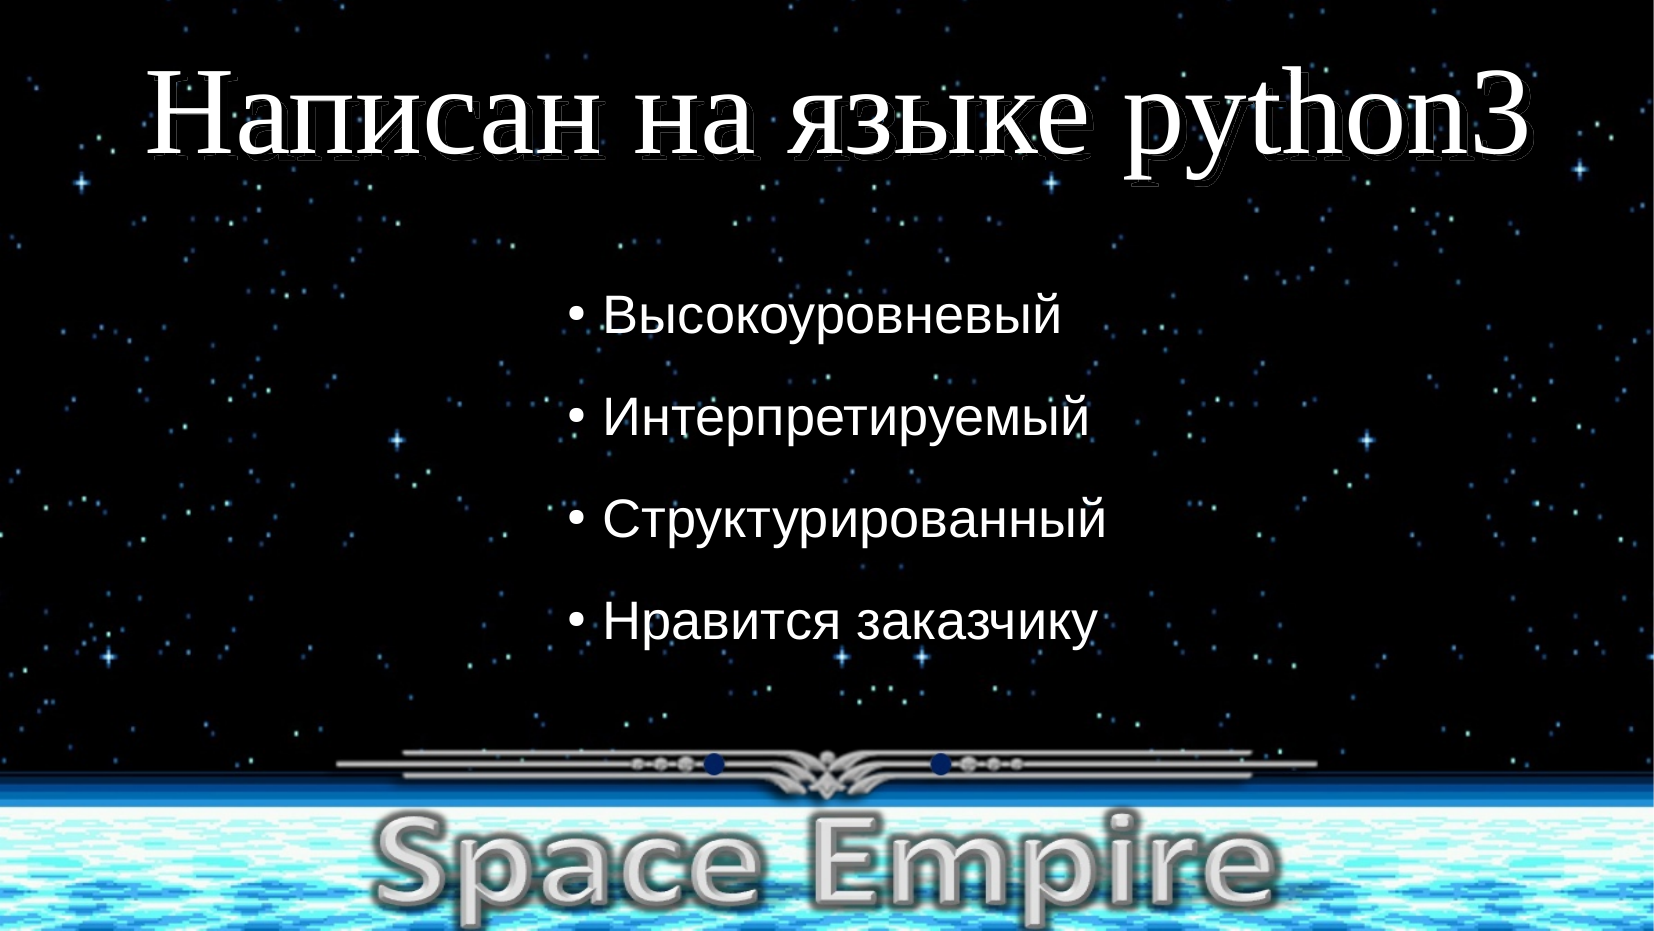

# Написан на языке python3
Высокоуровневый
Интерпретируемый
Структурированный
Нравится заказчику